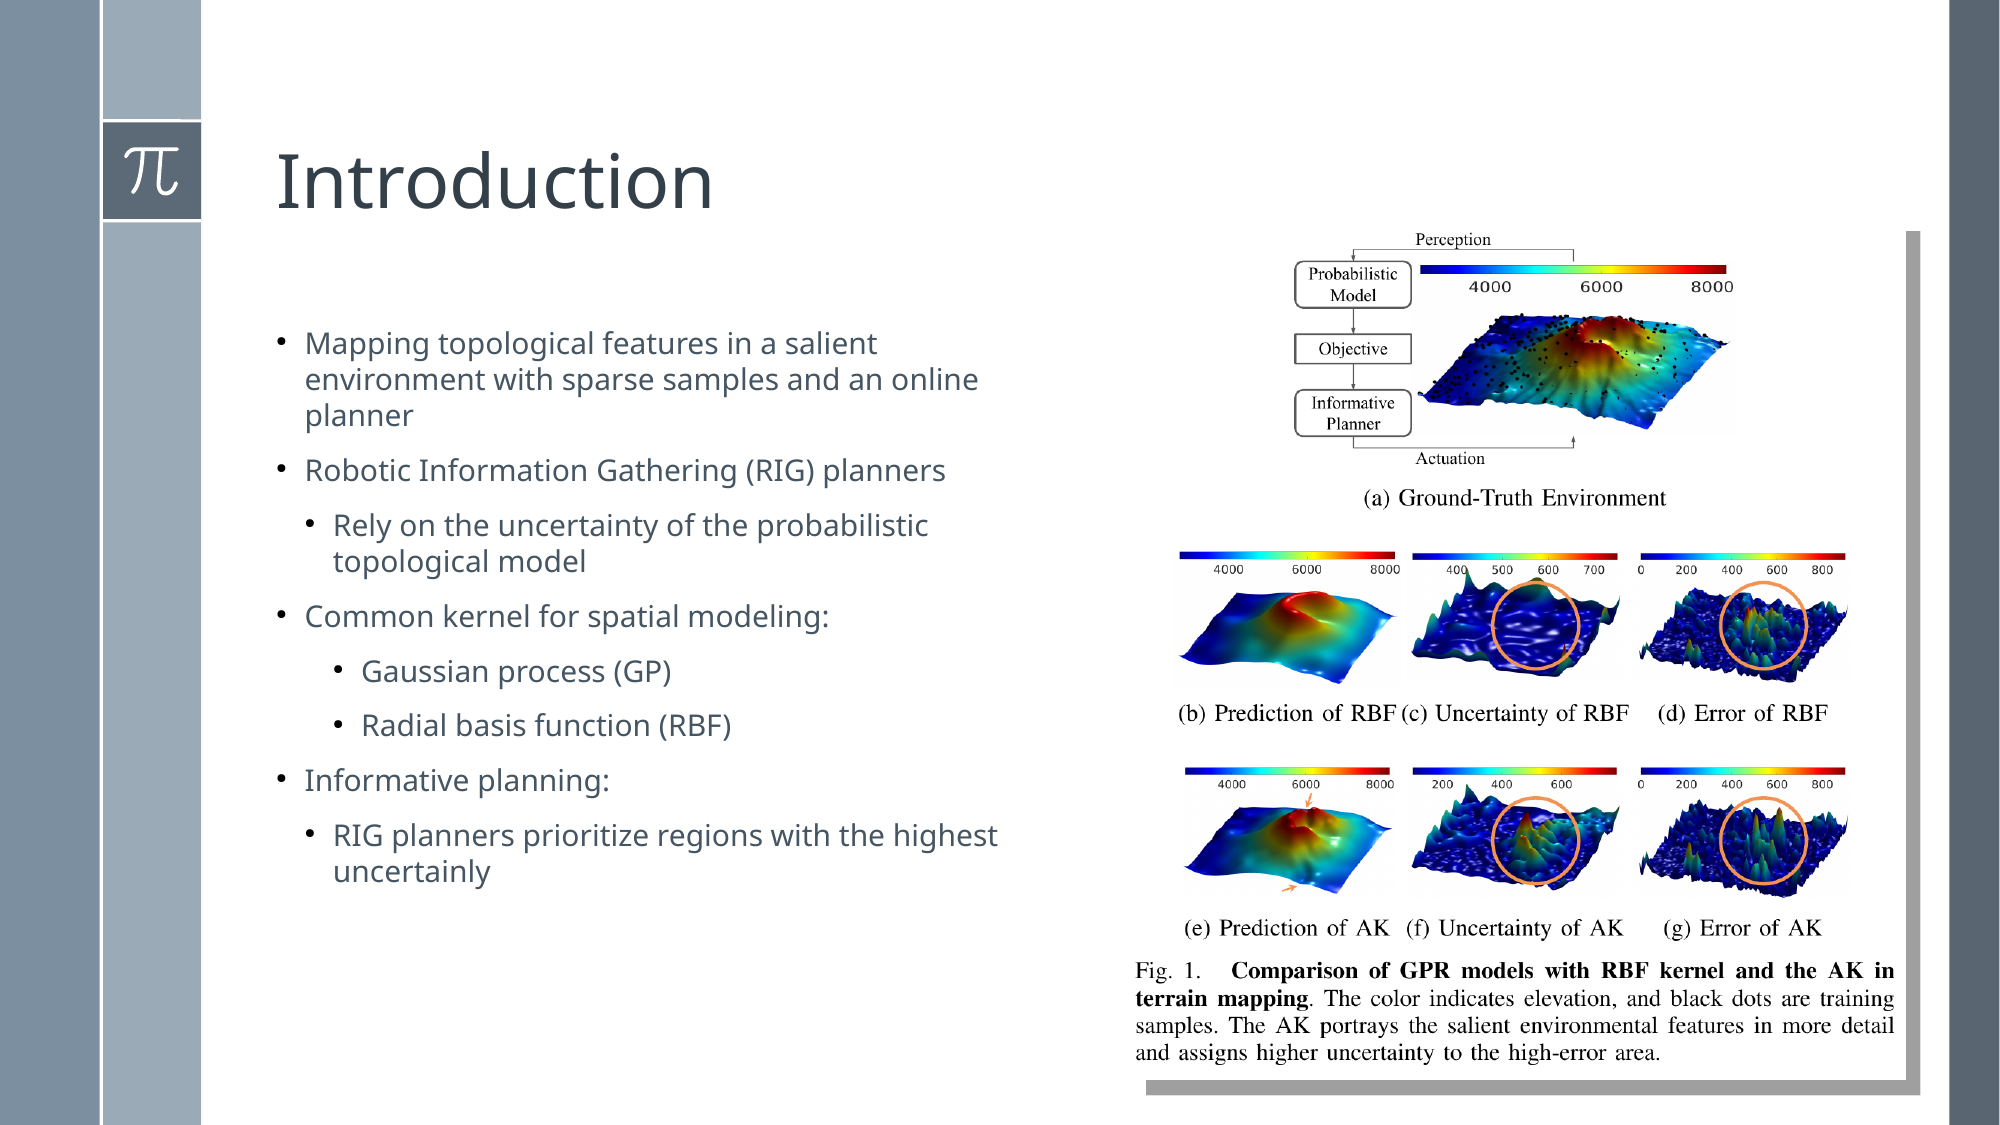

Introduction
Mapping topological features in a salient environment with sparse samples and an online planner
Robotic Information Gathering (RIG) planners
Rely on the uncertainty of the probabilistic topological model
Common kernel for spatial modeling:
Gaussian process (GP)
Radial basis function (RBF)
Informative planning:
RIG planners prioritize regions with the highest uncertainly